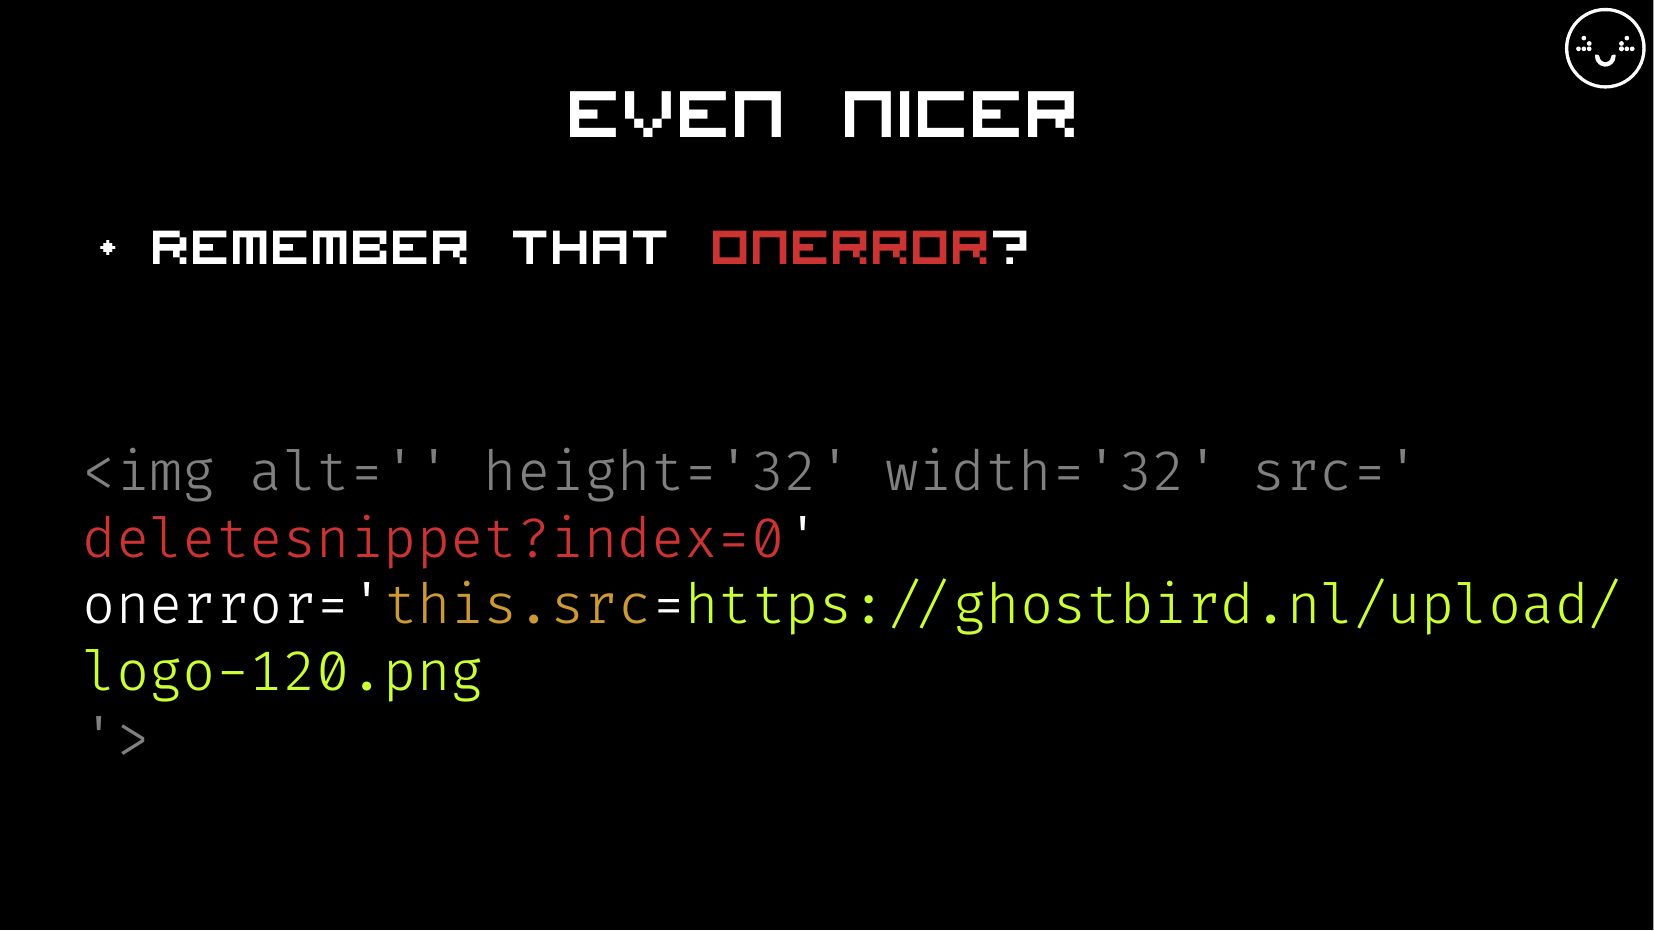

# Even nicer
Remember that onerror?
<img alt='' height='32' width='32' src='
deletesnippet?index=0' onerror='this.src=https://ghostbird.nl/upload/logo-120.png
'>